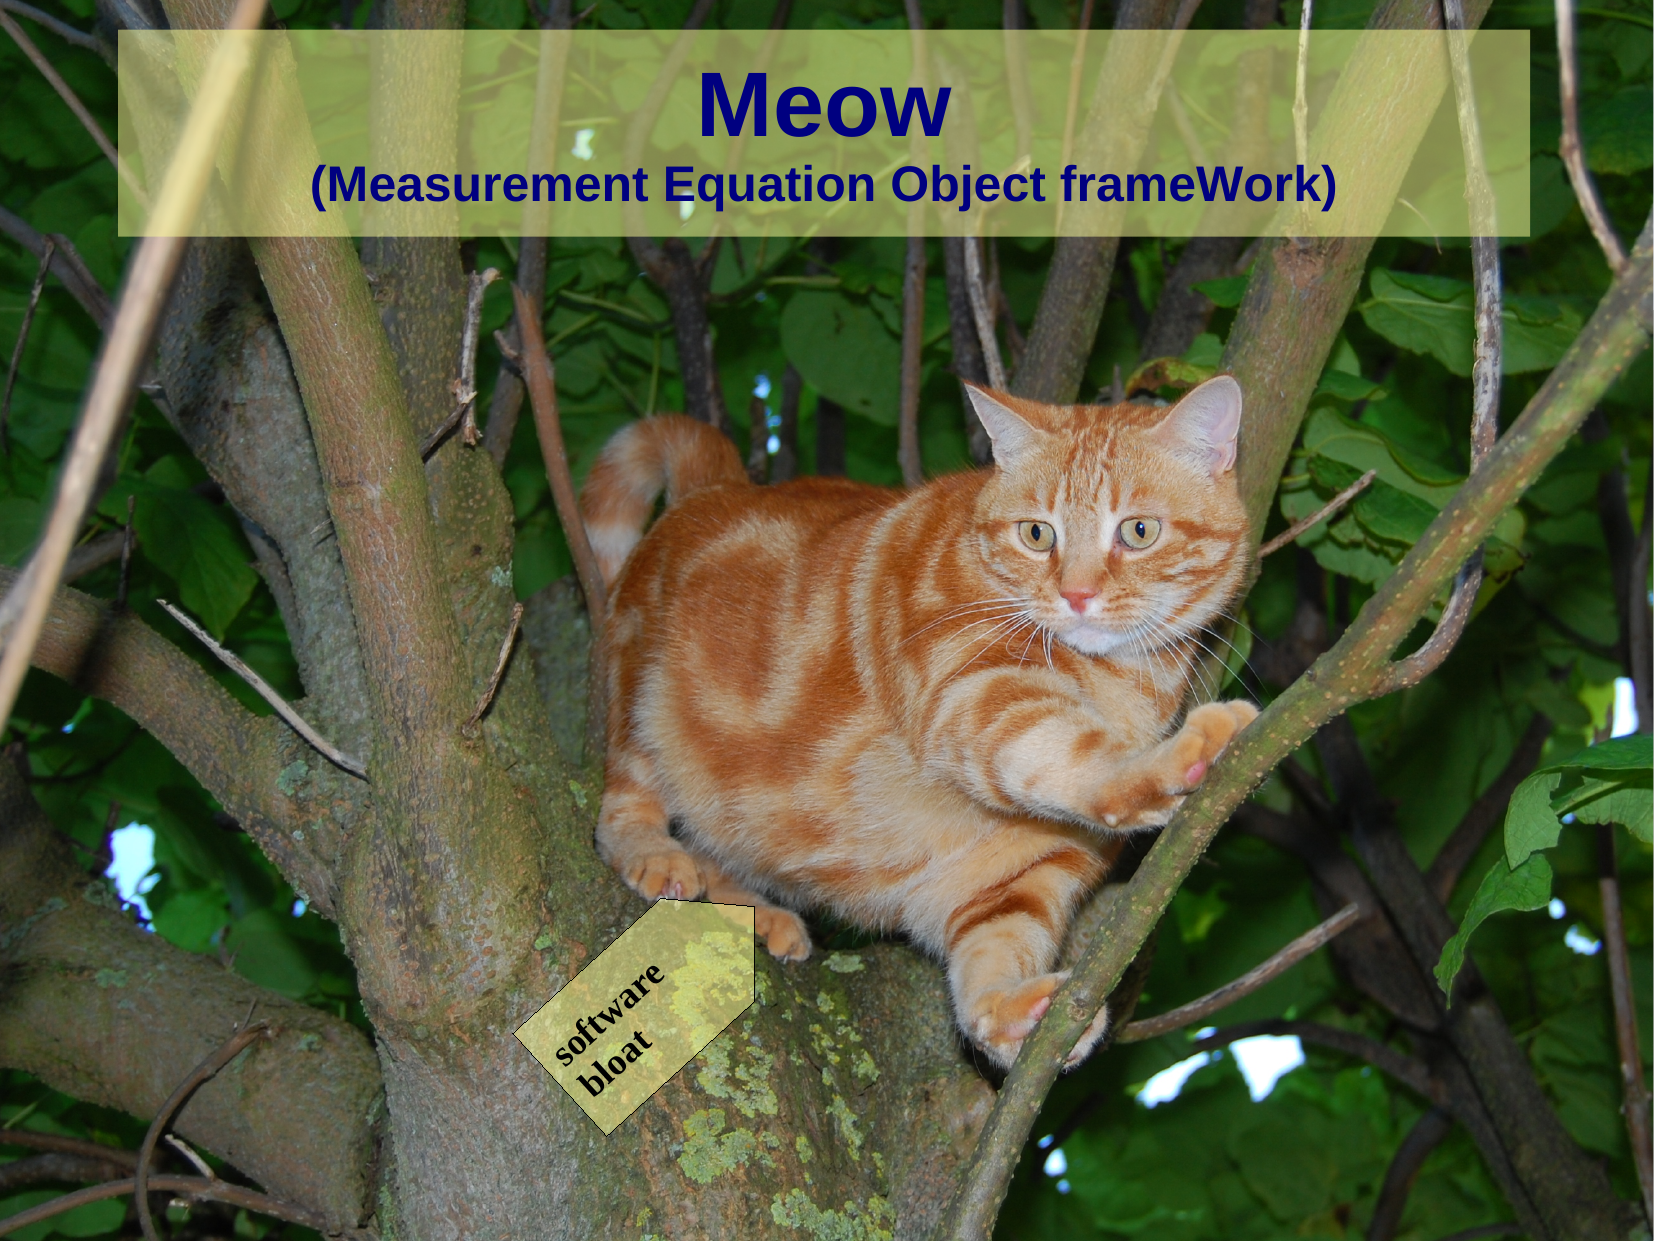

SKA CALIM 2008
5
# Meow (Measurement Equation Object frameWork)
software
bloat